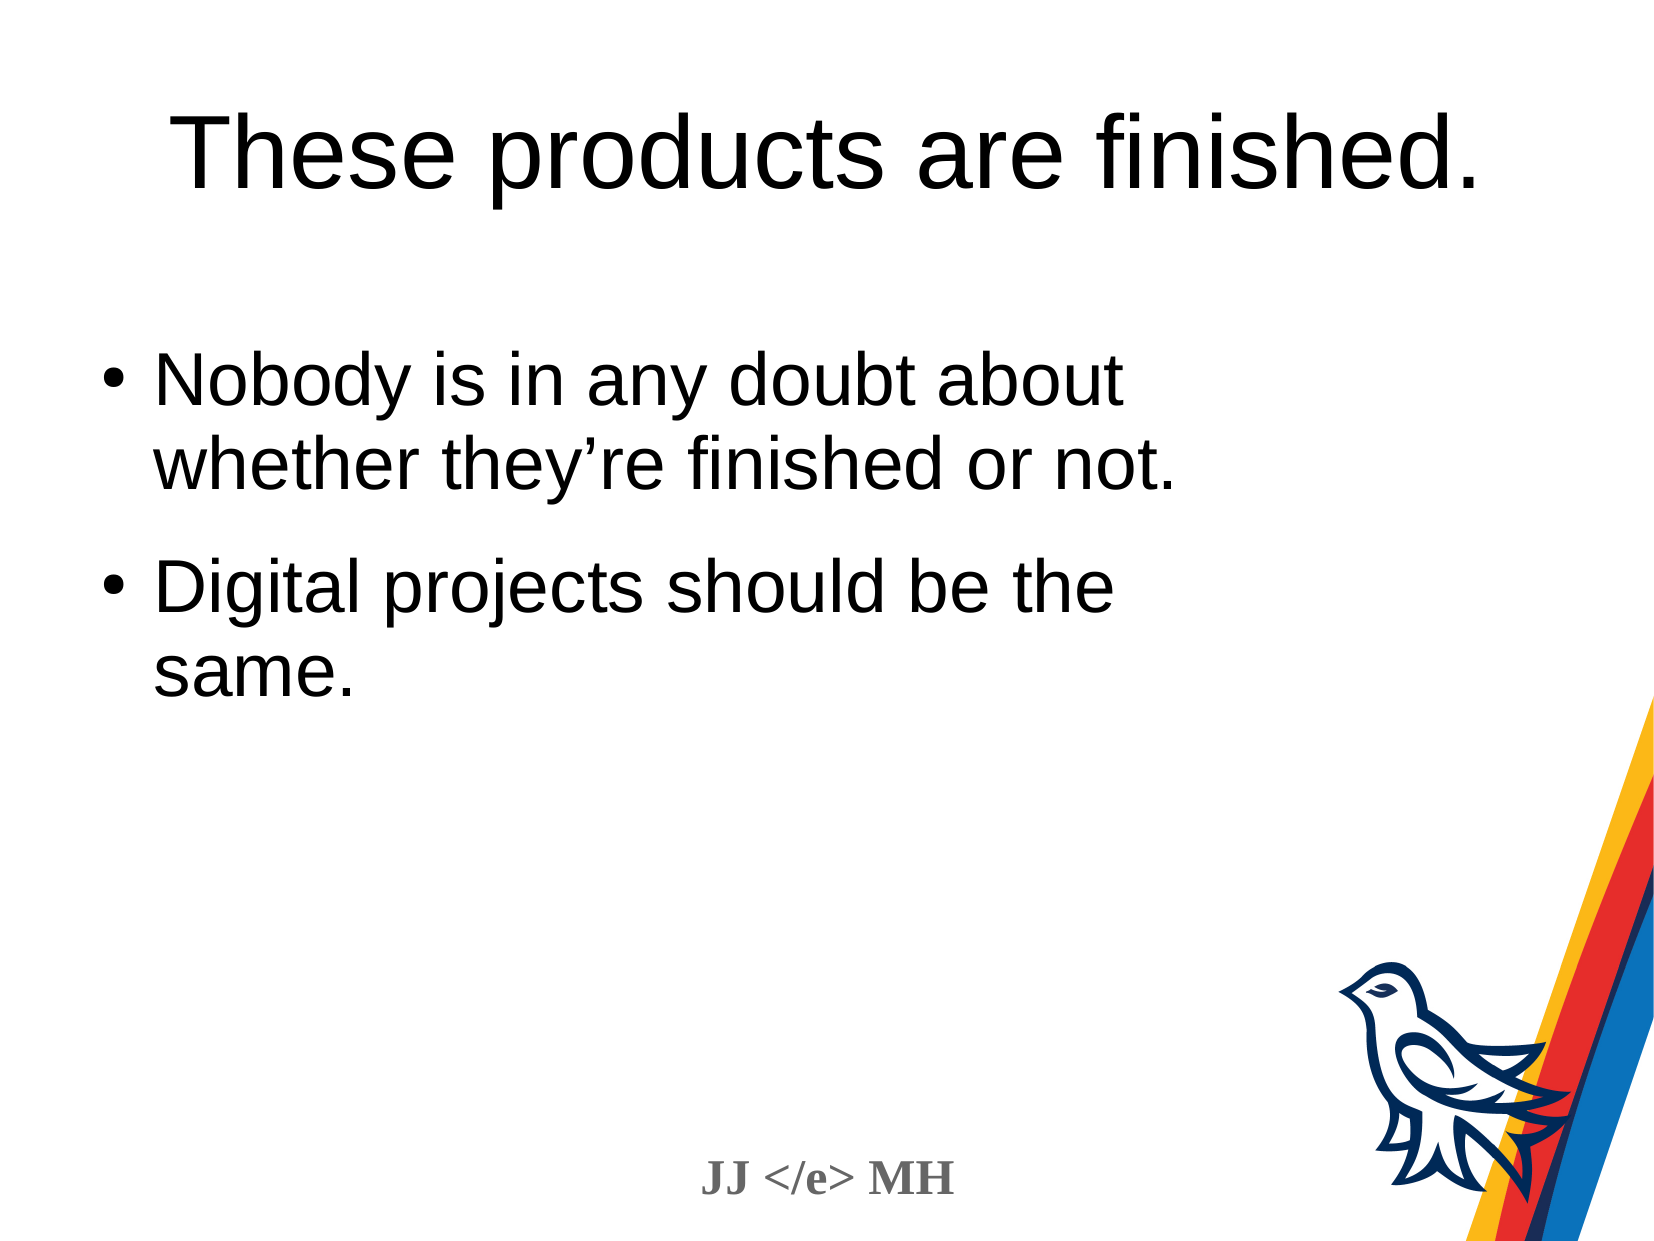

# These products are finished.
Nobody is in any doubt about whether they’re finished or not.
Digital projects should be the same.